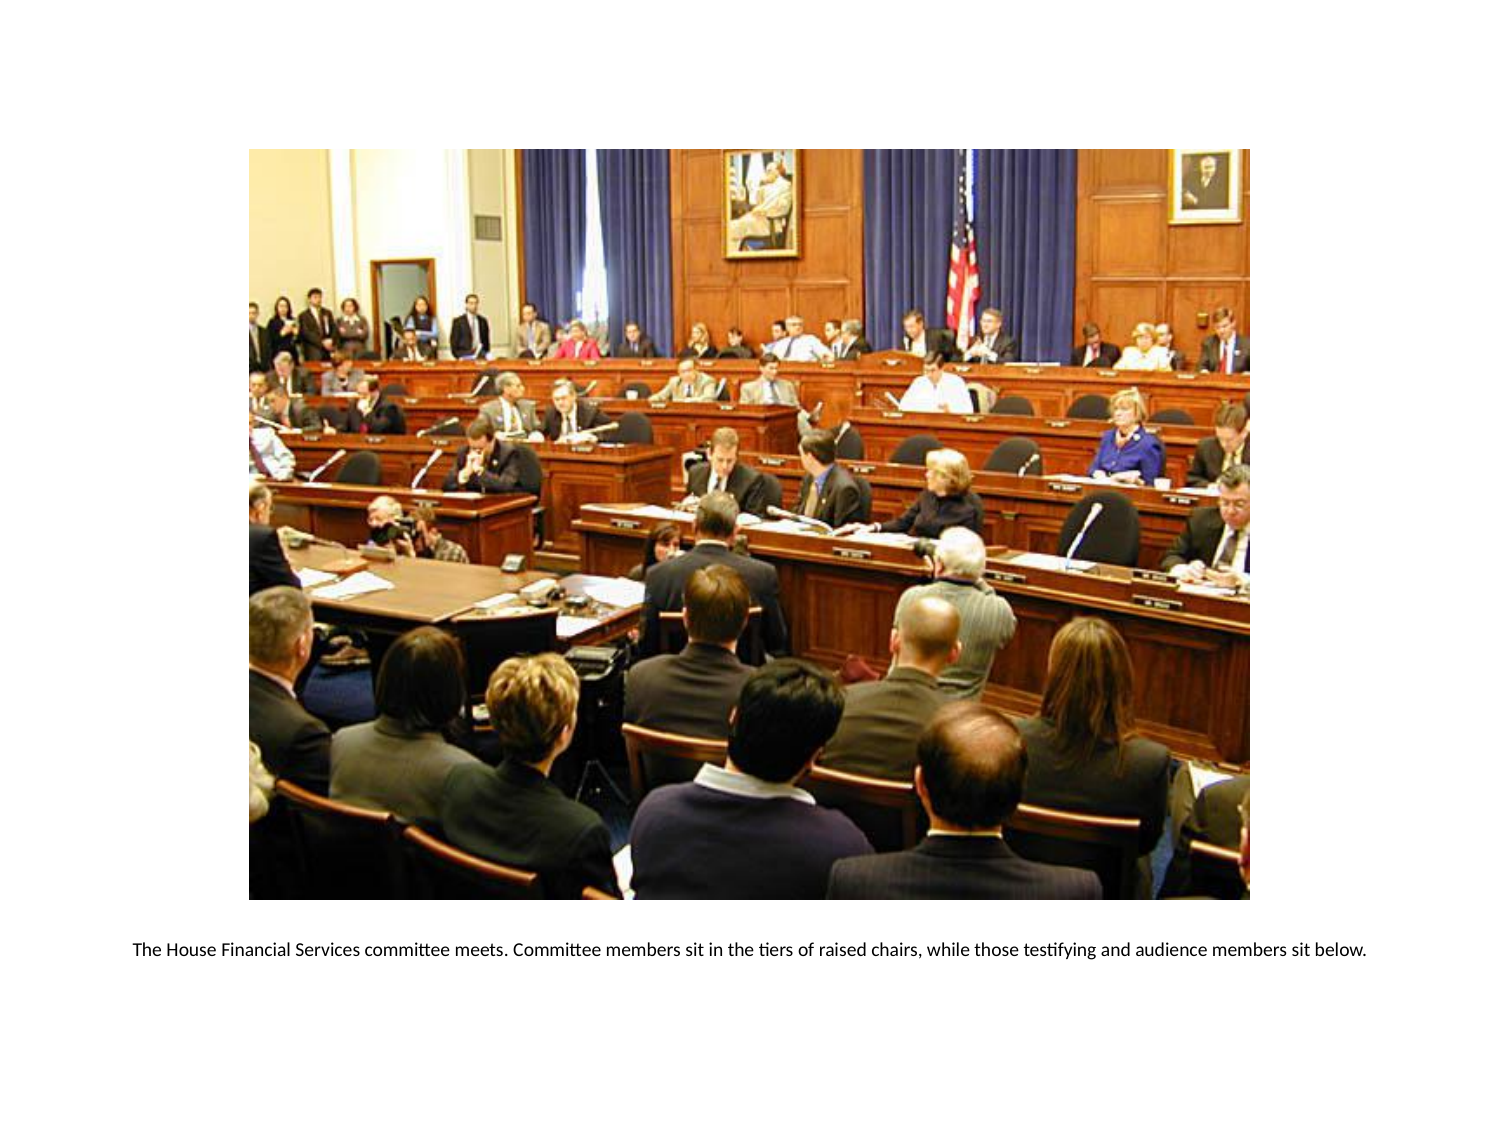

The House Financial Services committee meets. Committee members sit in the tiers of raised chairs, while those testifying and audience members sit below.